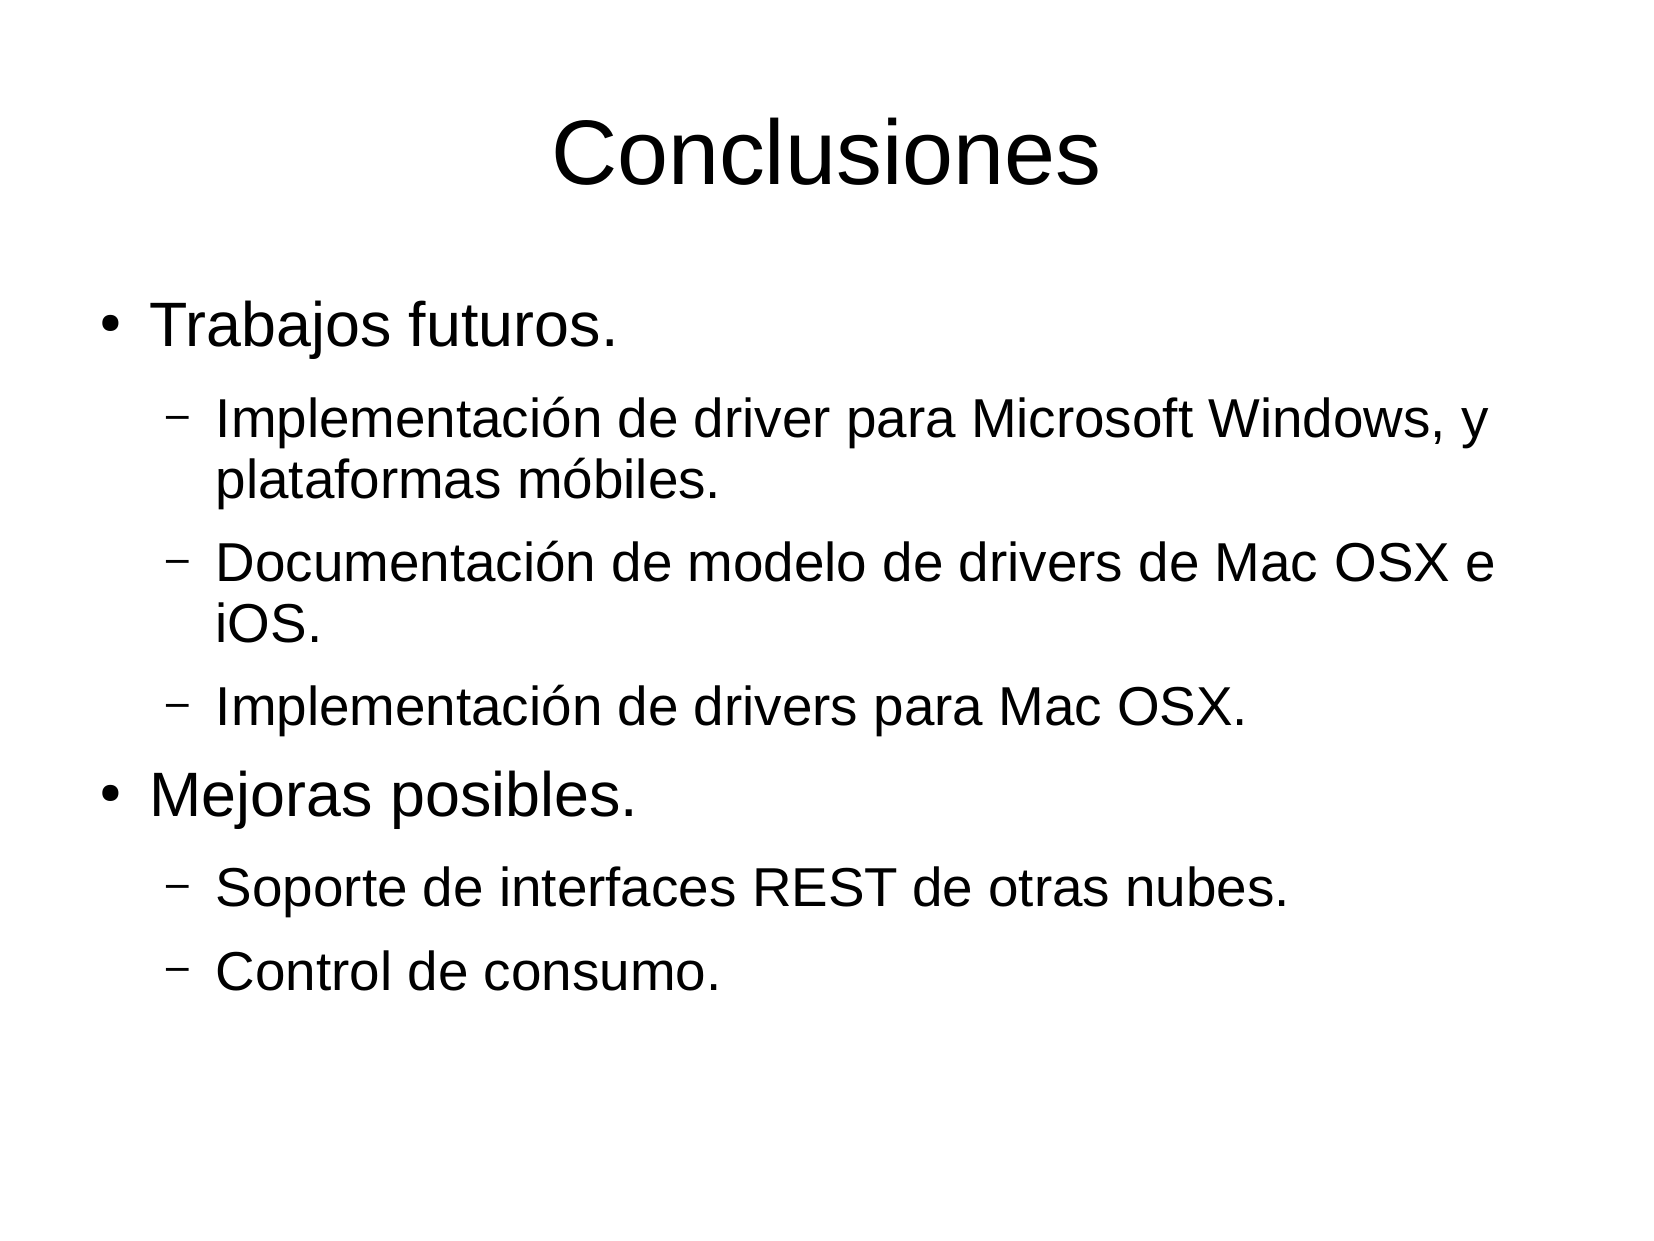

# Conclusiones
Trabajos futuros.
Implementación de driver para Microsoft Windows, y plataformas móbiles.
Documentación de modelo de drivers de Mac OSX e iOS.
Implementación de drivers para Mac OSX.
Mejoras posibles.
Soporte de interfaces REST de otras nubes.
Control de consumo.